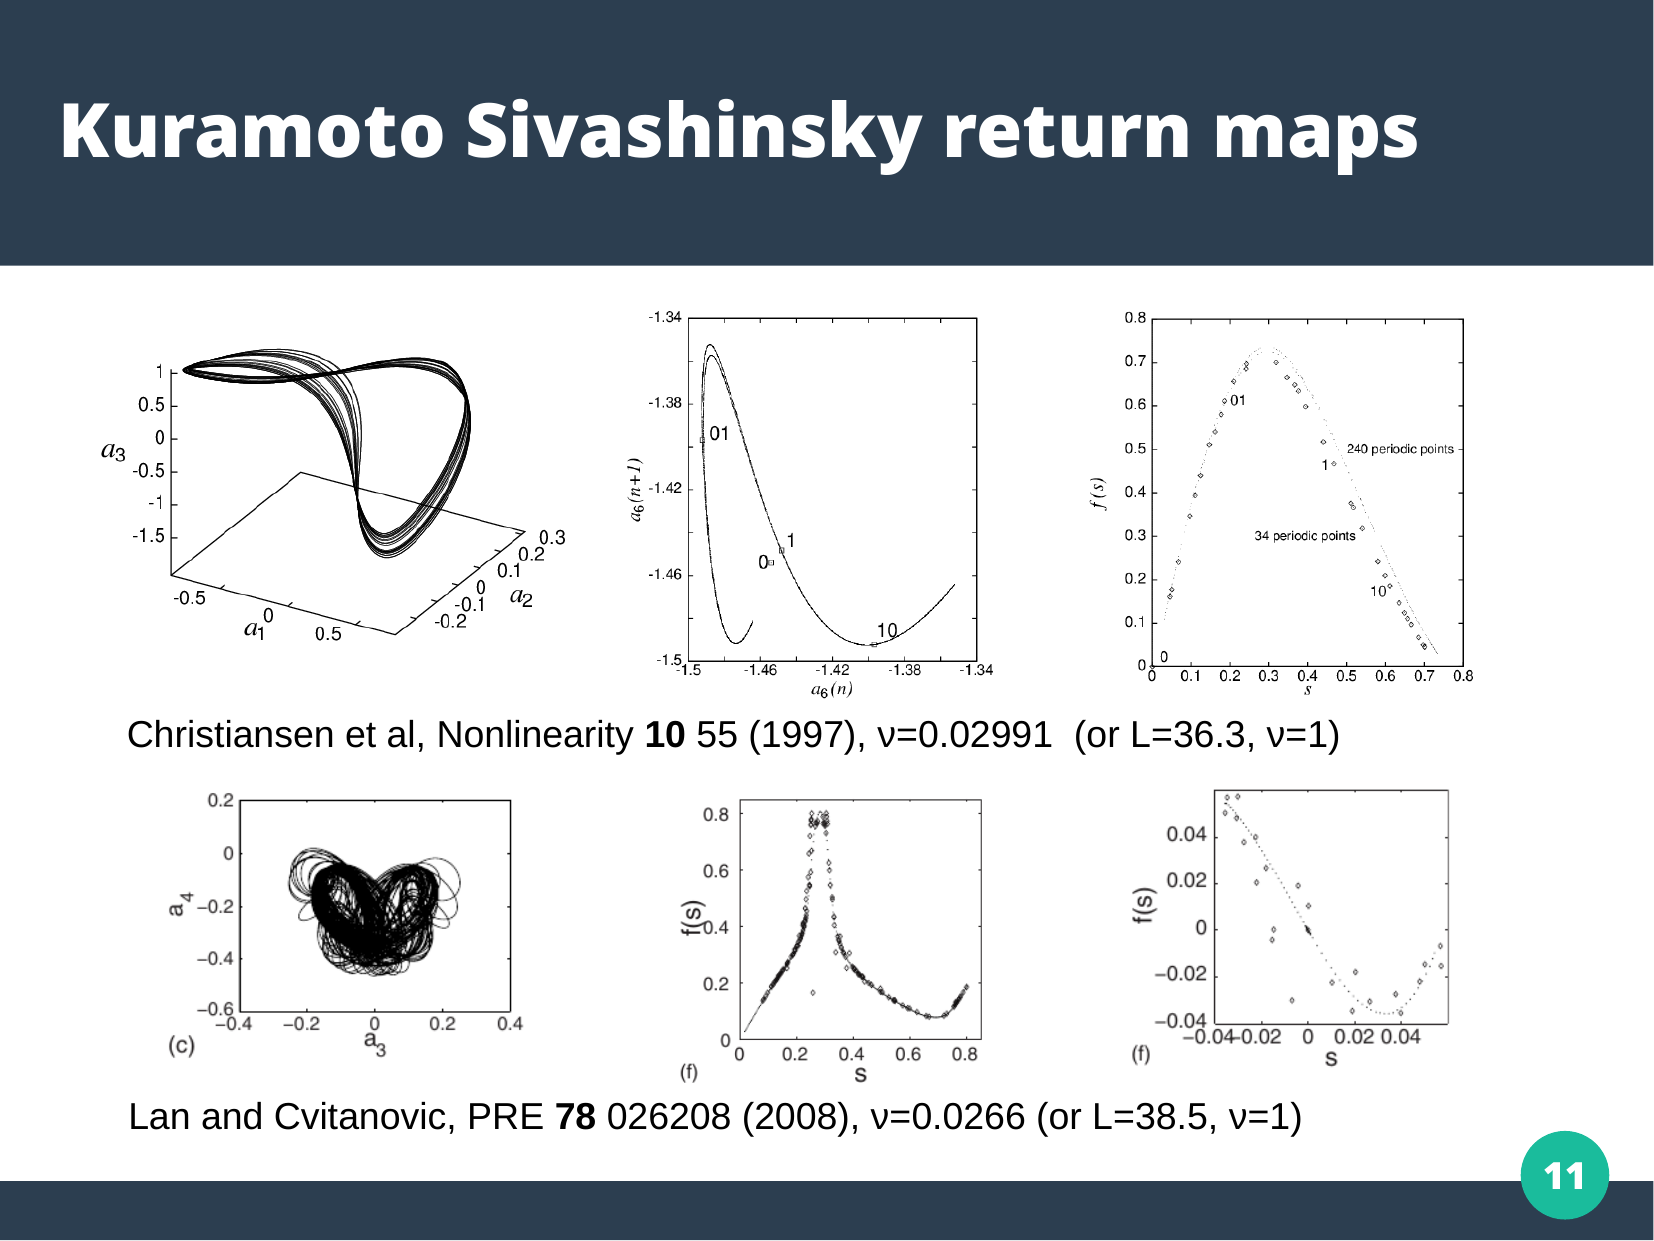

# Kuramoto Sivashinsky return maps
Christiansen et al, Nonlinearity 10 55 (1997), ν=0.02991 (or L=36.3, ν=1)
Lan and Cvitanovic, PRE 78 026208 (2008), ν=0.0266 (or L=38.5, ν=1)
11